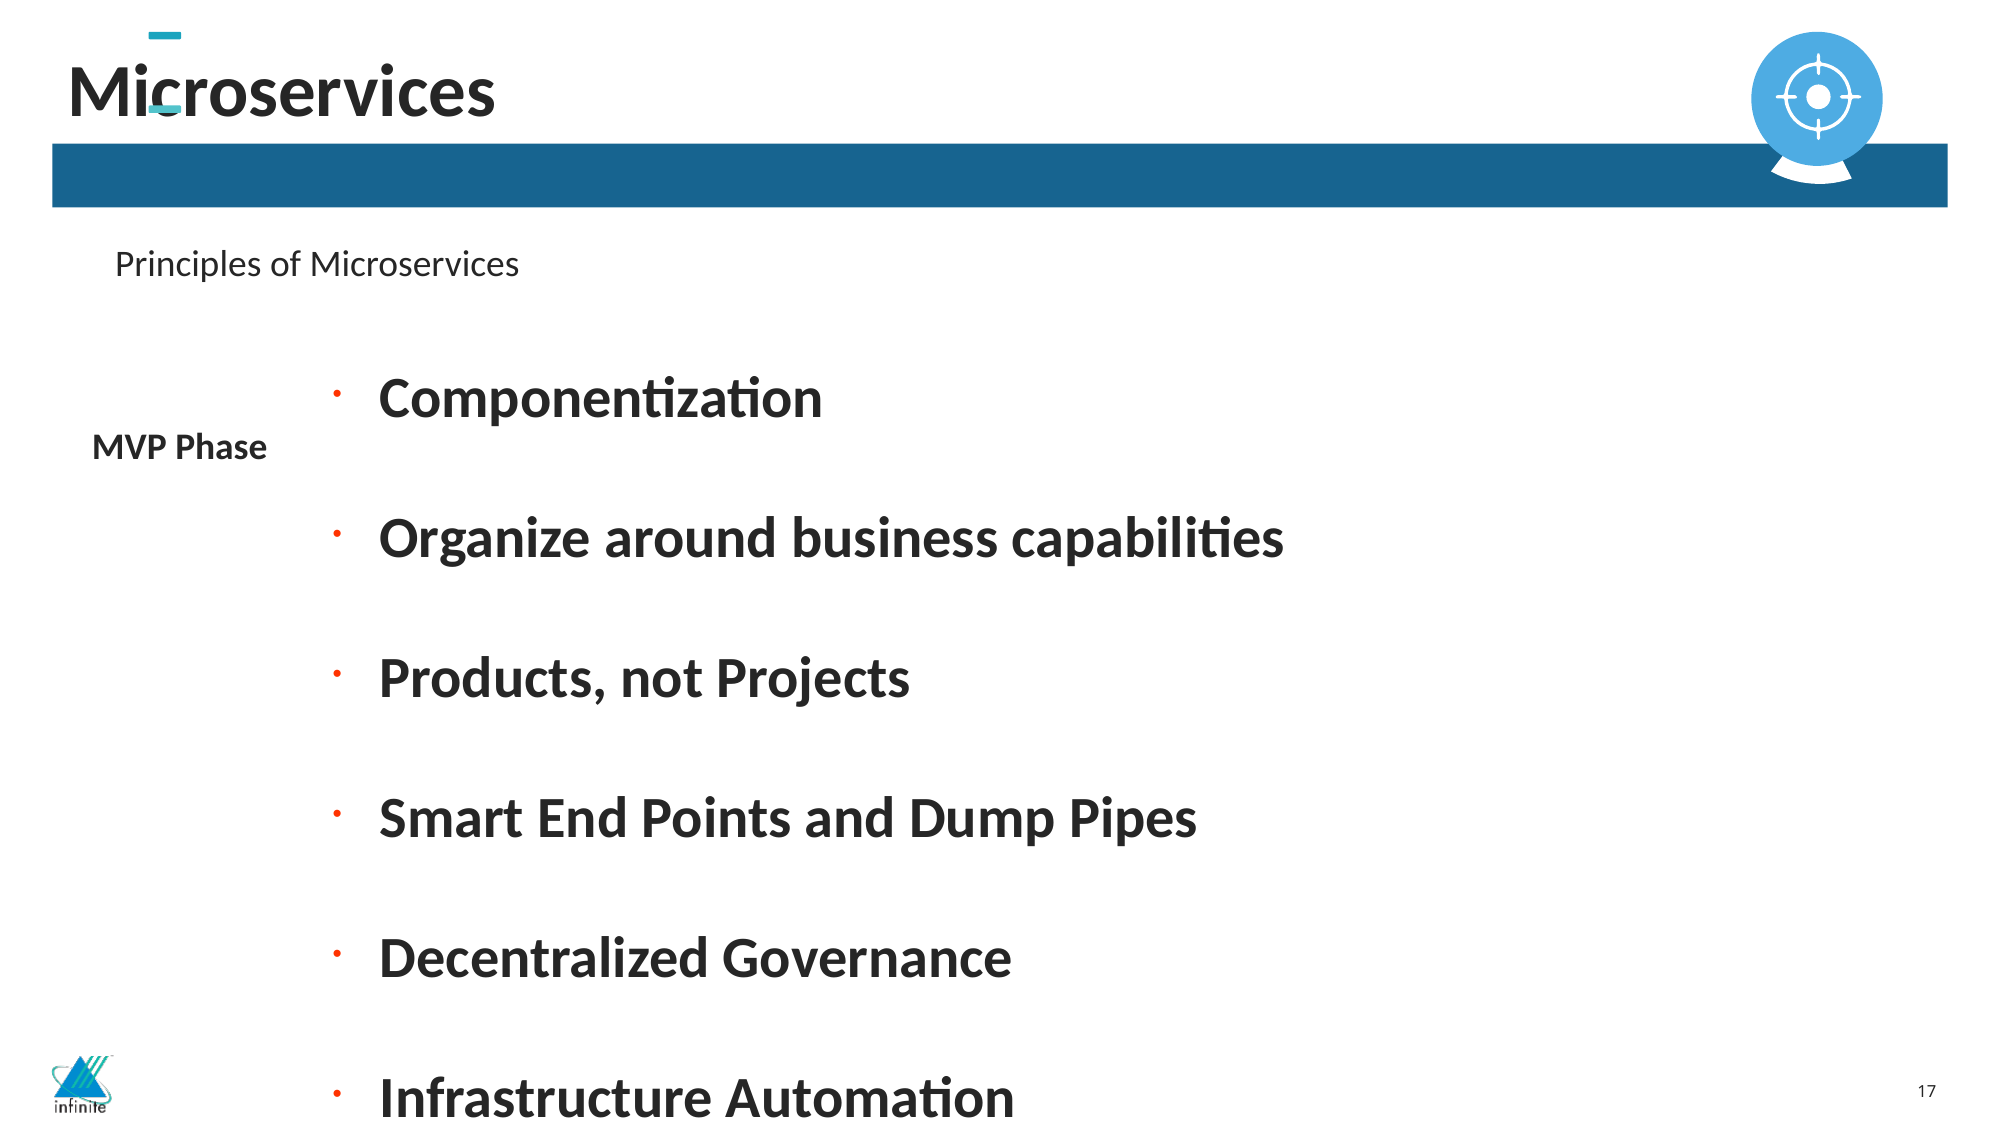

Microservices
Principles of Microservices
Componentization
Organize around business capabilities
Products, not Projects
Smart End Points and Dump Pipes
Decentralized Governance
Infrastructure Automation
Design for Failure
MVP Phase